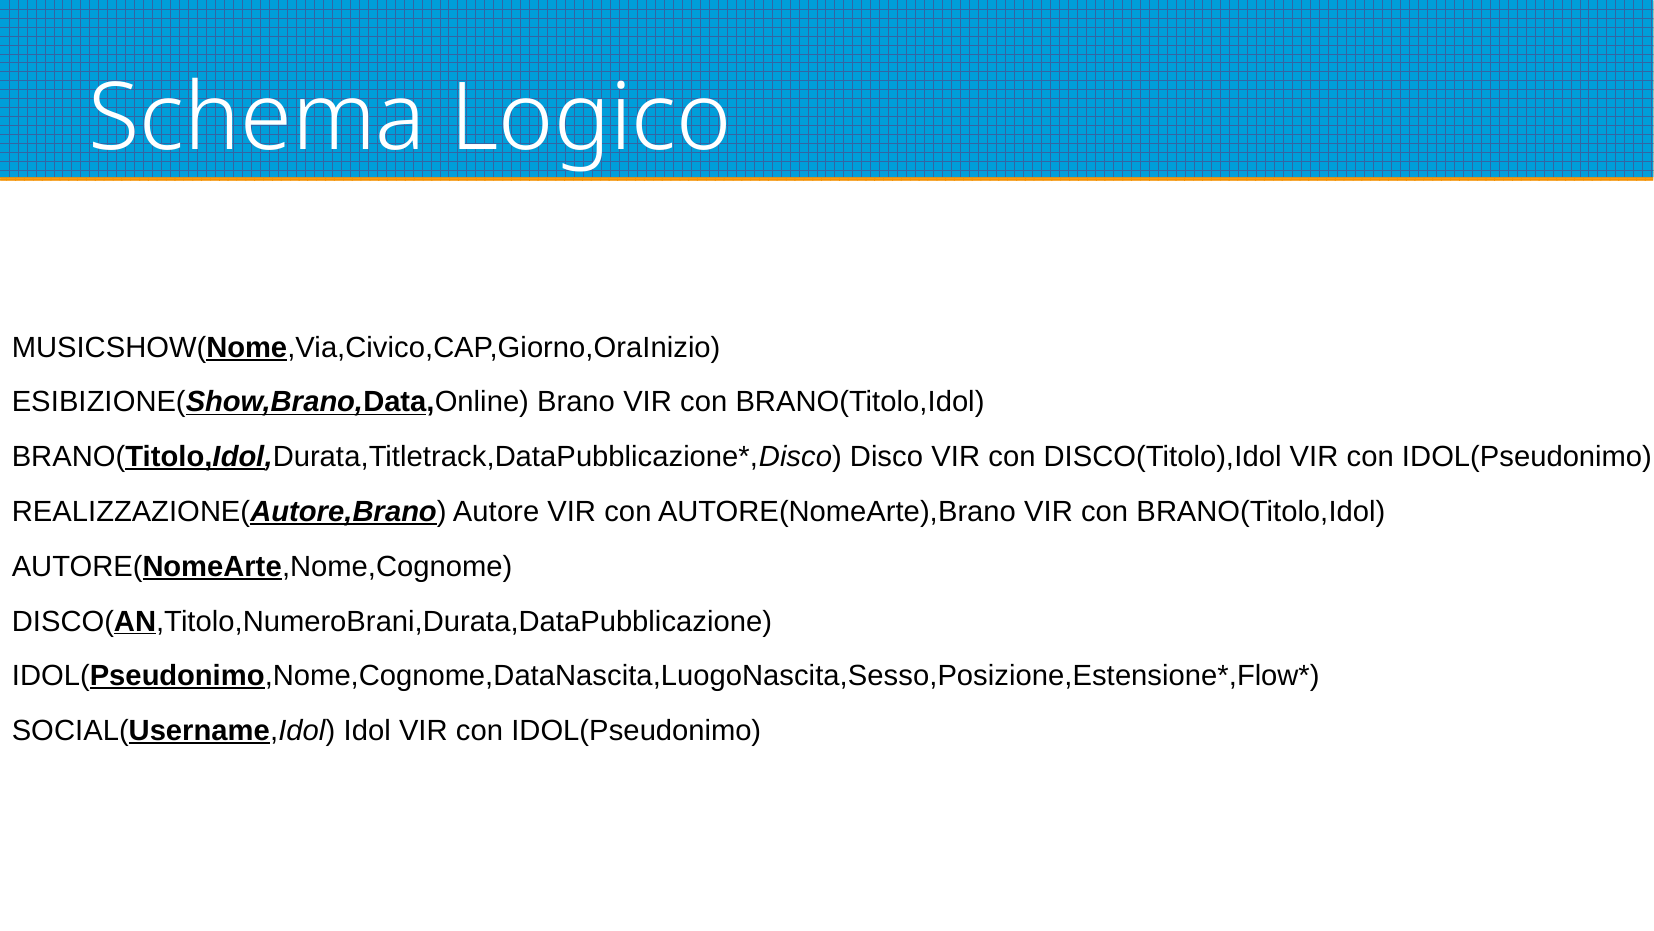

# Schema Logico
MUSICSHOW(Nome,Via,Civico,CAP,Giorno,OraInizio)
ESIBIZIONE(Show,Brano,Data,Online) Brano VIR con BRANO(Titolo,Idol)
BRANO(Titolo,Idol,Durata,Titletrack,DataPubblicazione*,Disco) Disco VIR con DISCO(Titolo),Idol VIR con IDOL(Pseudonimo)
REALIZZAZIONE(Autore,Brano) Autore VIR con AUTORE(NomeArte),Brano VIR con BRANO(Titolo,Idol)
AUTORE(NomeArte,Nome,Cognome)
DISCO(AN,Titolo,NumeroBrani,Durata,DataPubblicazione)
IDOL(Pseudonimo,Nome,Cognome,DataNascita,LuogoNascita,Sesso,Posizione,Estensione*,Flow*)
SOCIAL(Username,Idol) Idol VIR con IDOL(Pseudonimo)